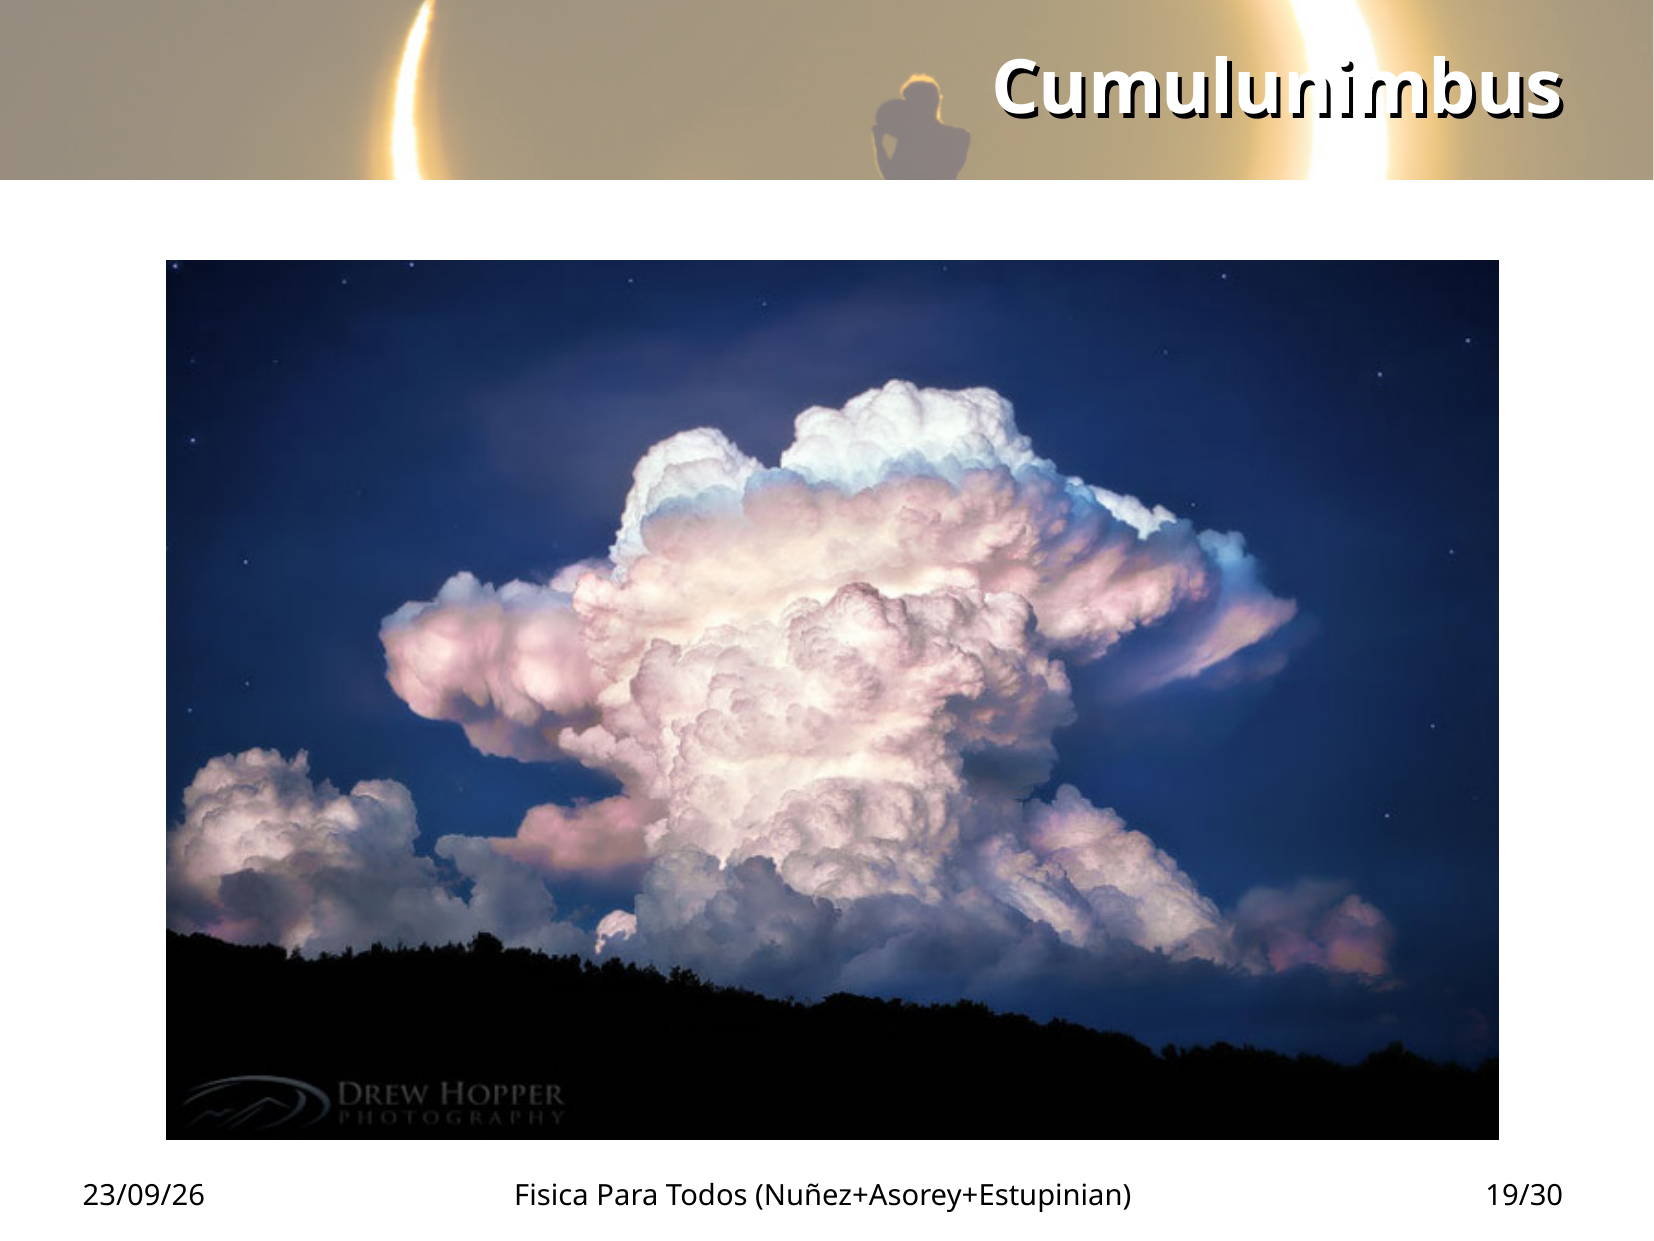

# Cumulunimbus
Fisica Para Todos (Nuñez+Asorey+Estupinian)
19